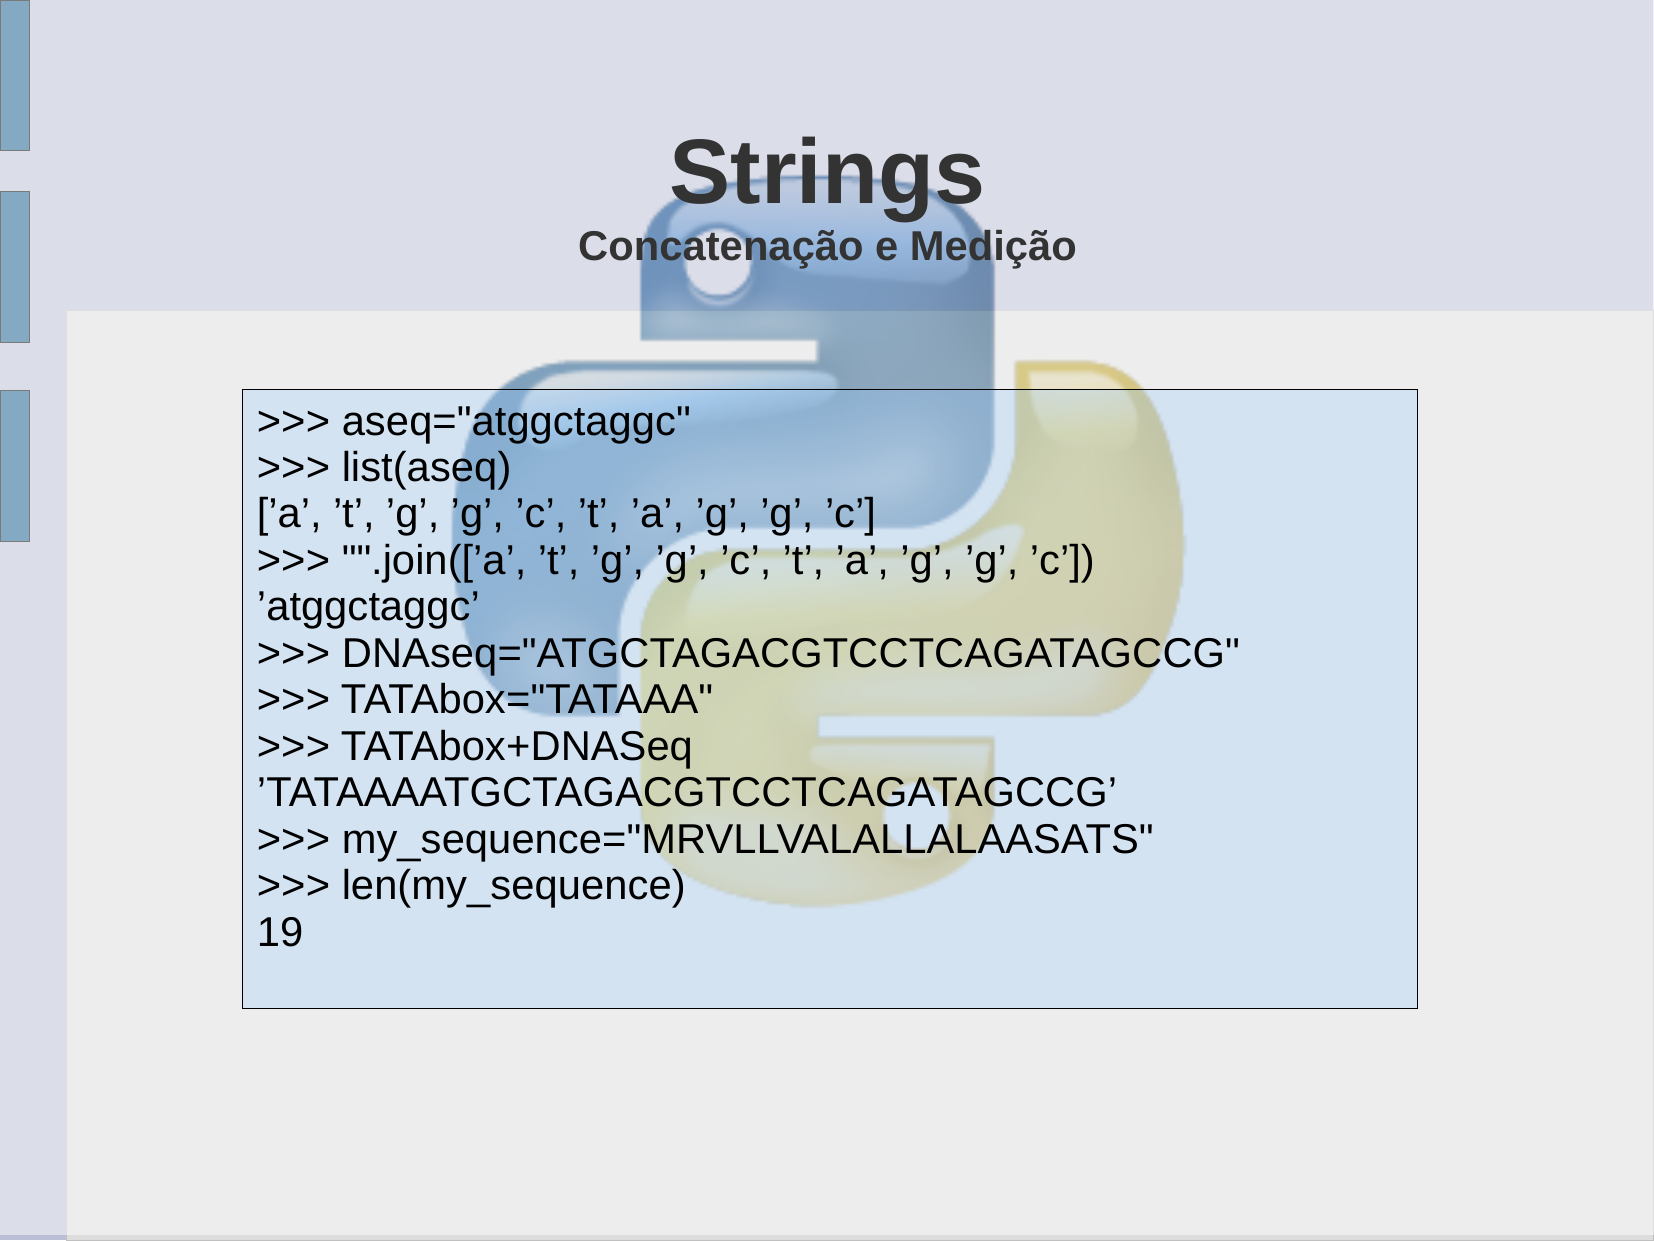

# Strings Concatenação e Medição
>>> aseq="atggctaggc"
>>> list(aseq)
[’a’, ’t’, ’g’, ’g’, ’c’, ’t’, ’a’, ’g’, ’g’, ’c’]
>>> "".join([’a’, ’t’, ’g’, ’g’, ’c’, ’t’, ’a’, ’g’, ’g’, ’c’])
’atggctaggc’
>>> DNAseq="ATGCTAGACGTCCTCAGATAGCCG"
>>> TATAbox="TATAAA"
>>> TATAbox+DNASeq
’TATAAAATGCTAGACGTCCTCAGATAGCCG’
>>> my_sequence="MRVLLVALALLALAASATS"
>>> len(my_sequence)
19